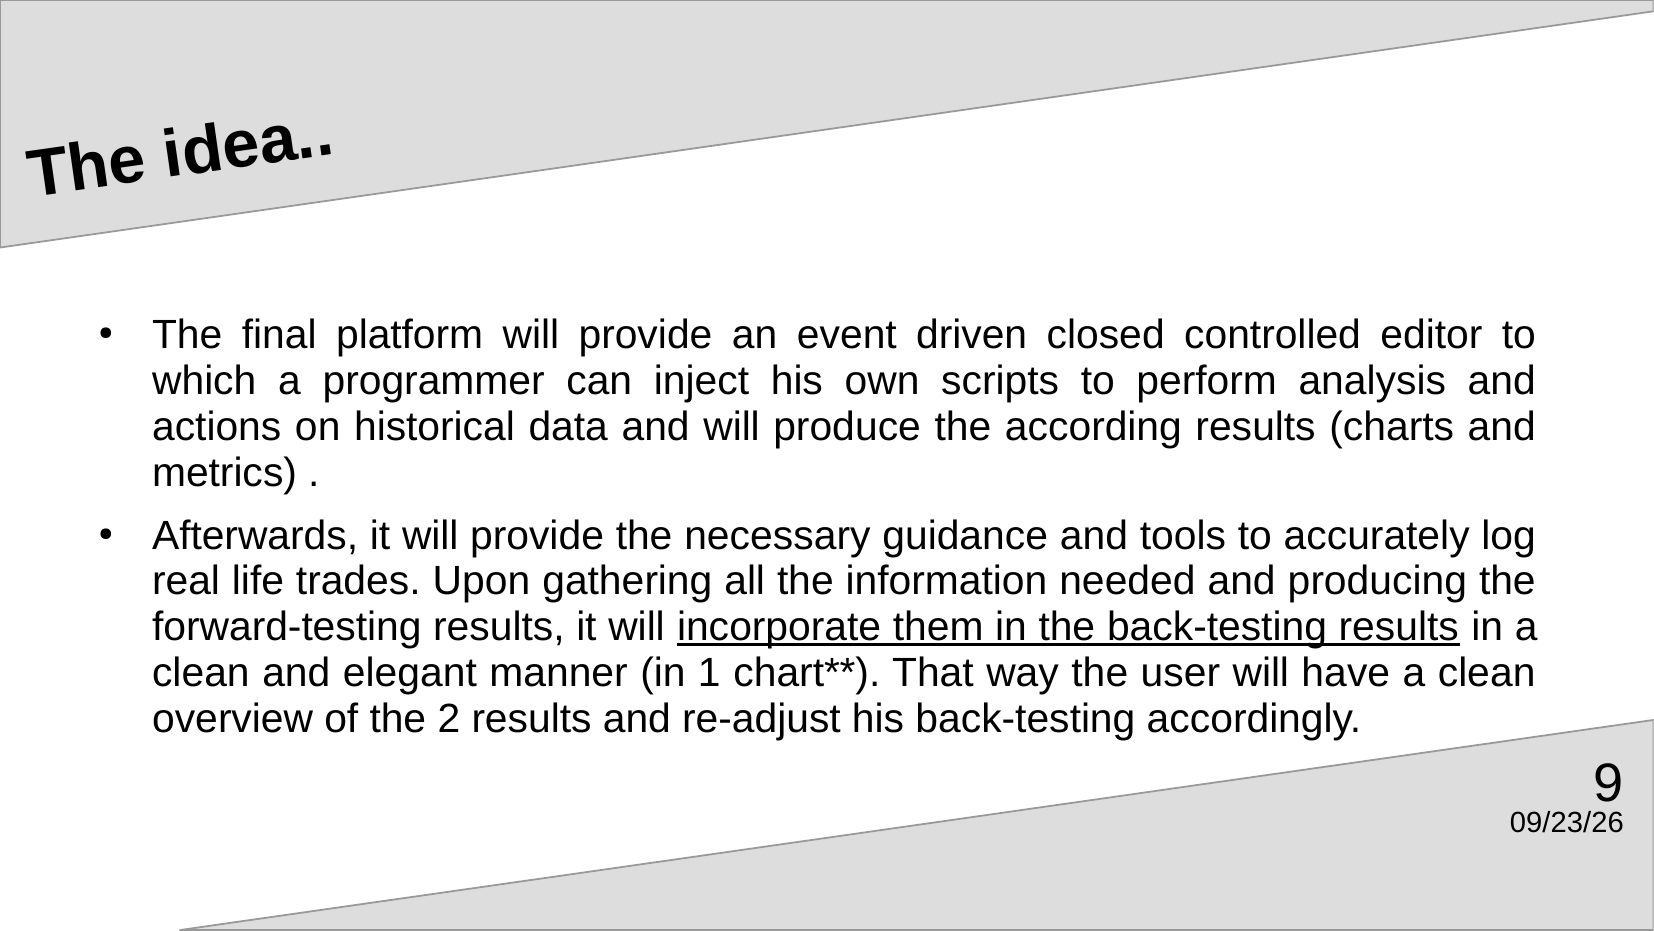

# The idea..
The final platform will provide an event driven closed controlled editor to which a programmer can inject his own scripts to perform analysis and actions on historical data and will produce the according results (charts and metrics) .
Afterwards, it will provide the necessary guidance and tools to accurately log real life trades. Upon gathering all the information needed and producing the forward-testing results, it will incorporate them in the back-testing results in a clean and elegant manner (in 1 chart**). That way the user will have a clean overview of the 2 results and re-adjust his back-testing accordingly.
9